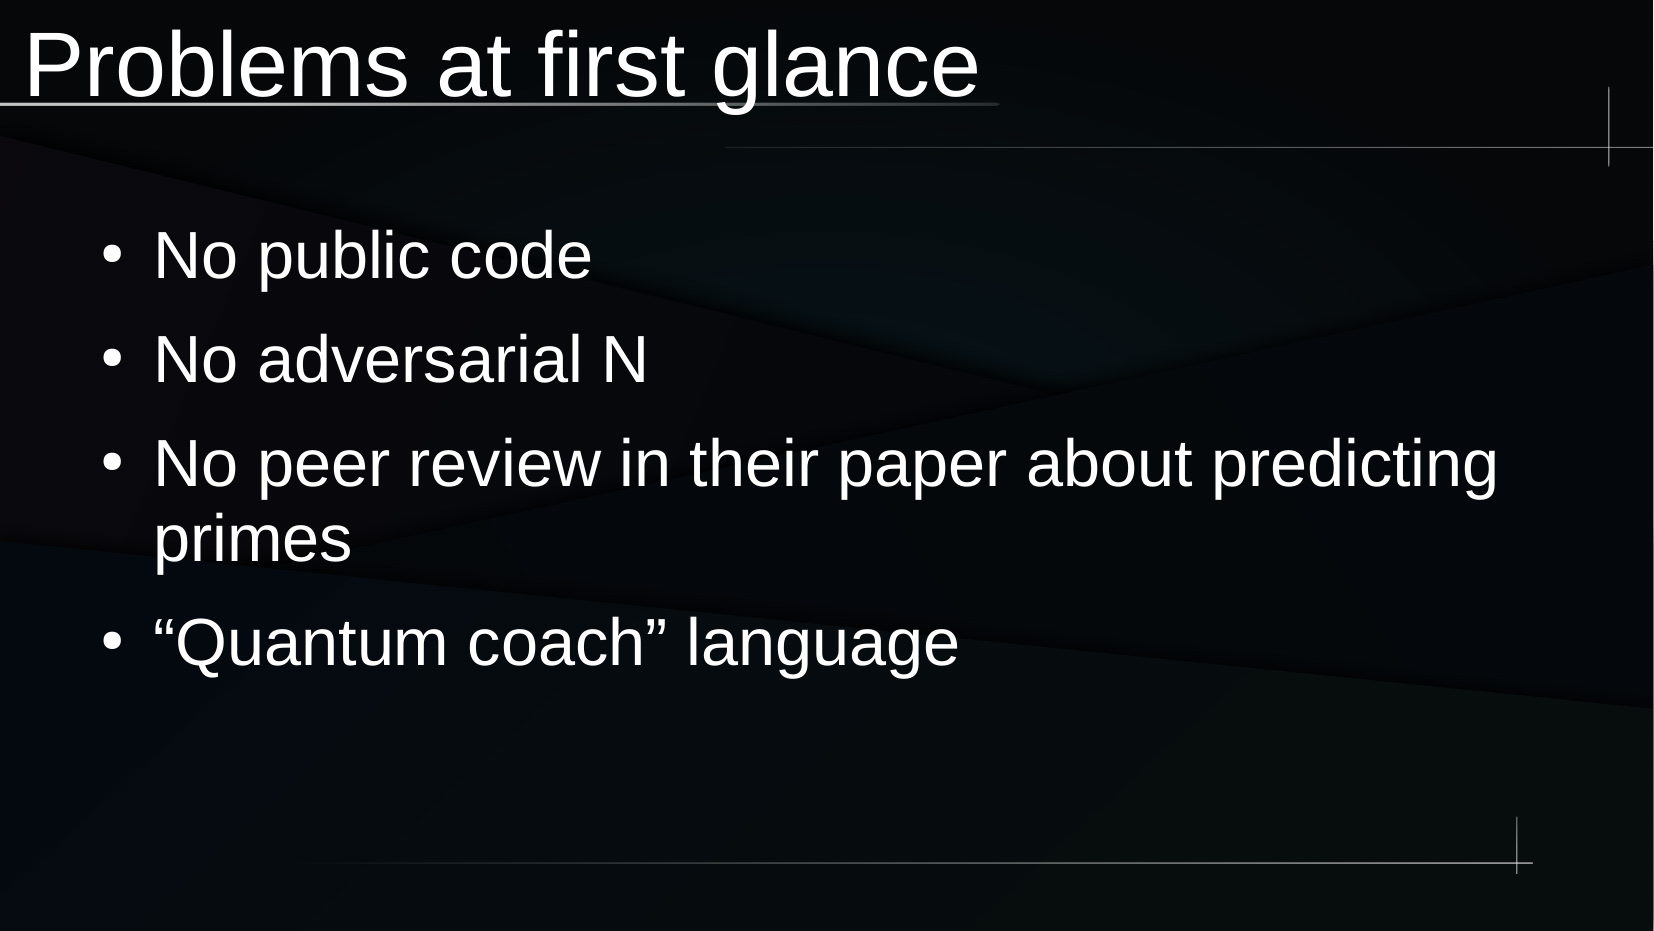

# Problems at first glance
No public code
No adversarial N
No peer review in their paper about predicting primes
“Quantum coach” language